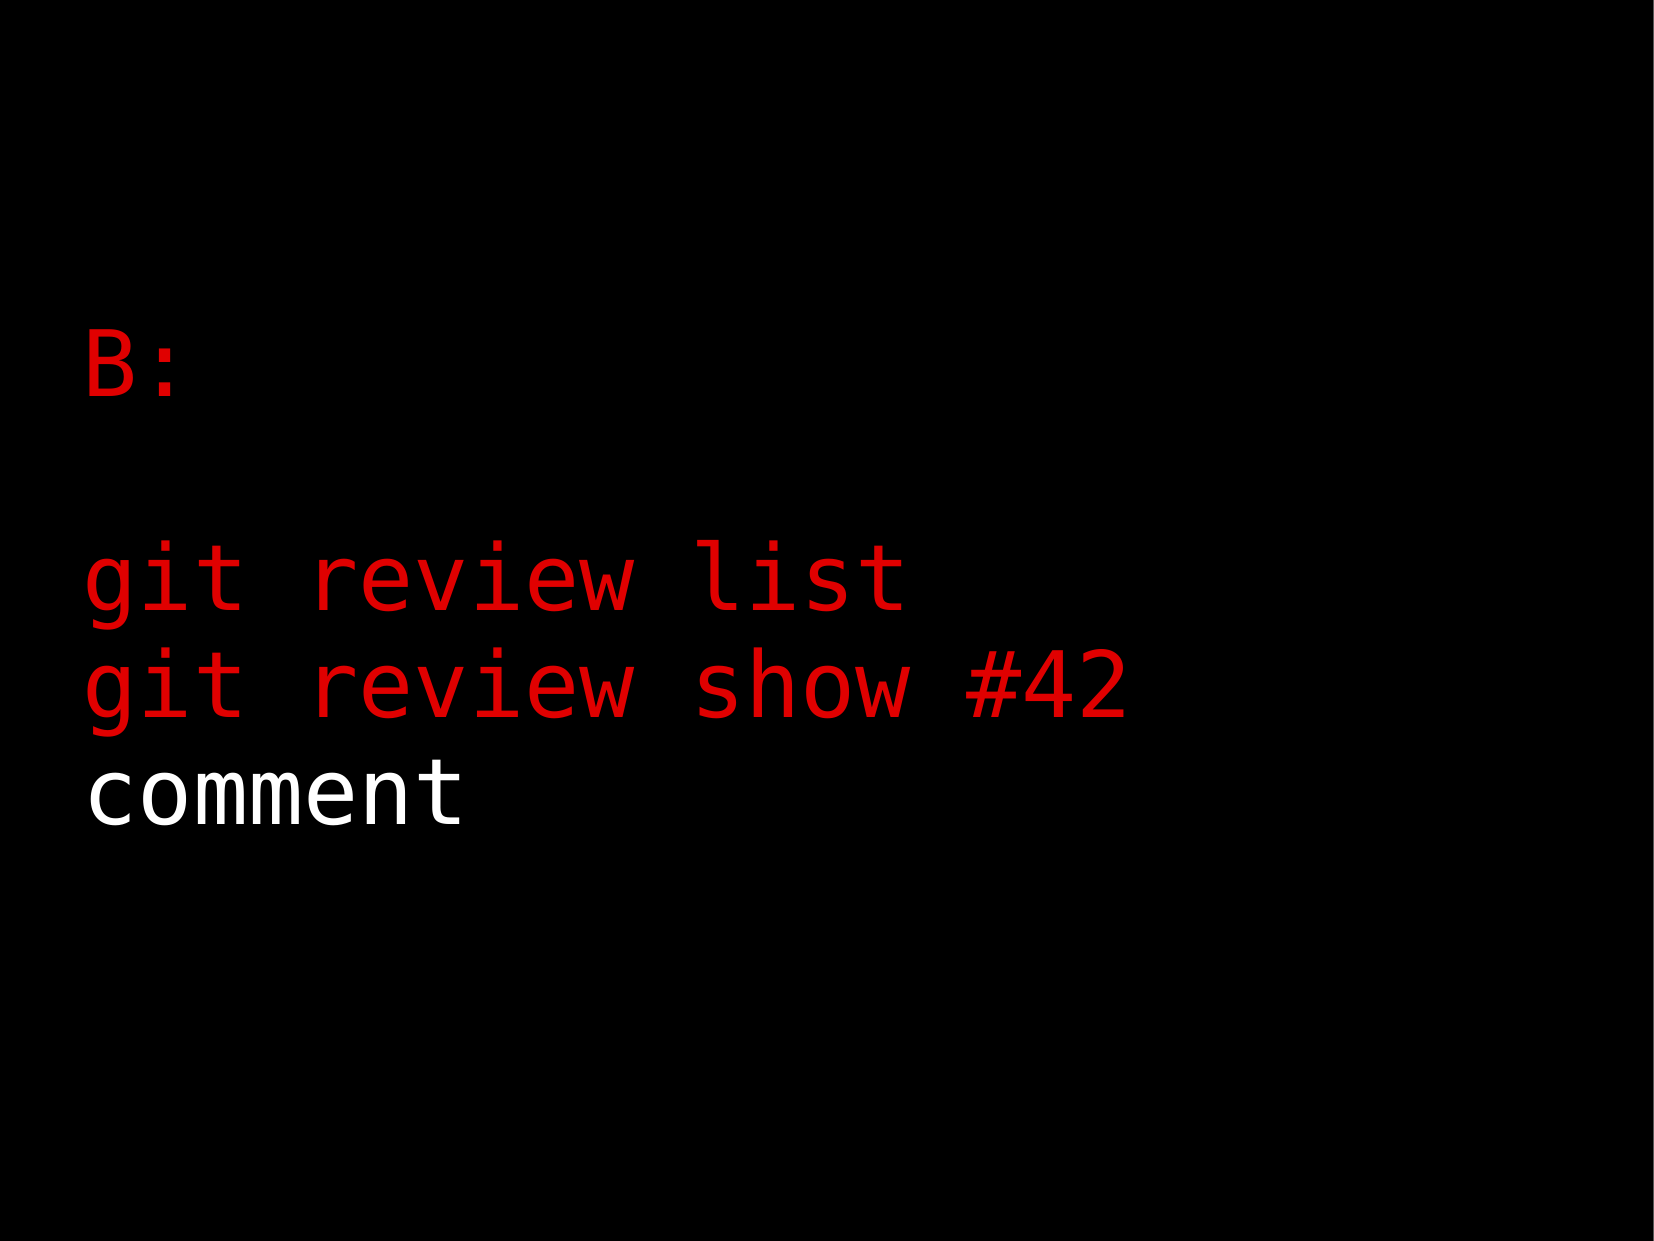

# B:
git review list
git review show #42
comment